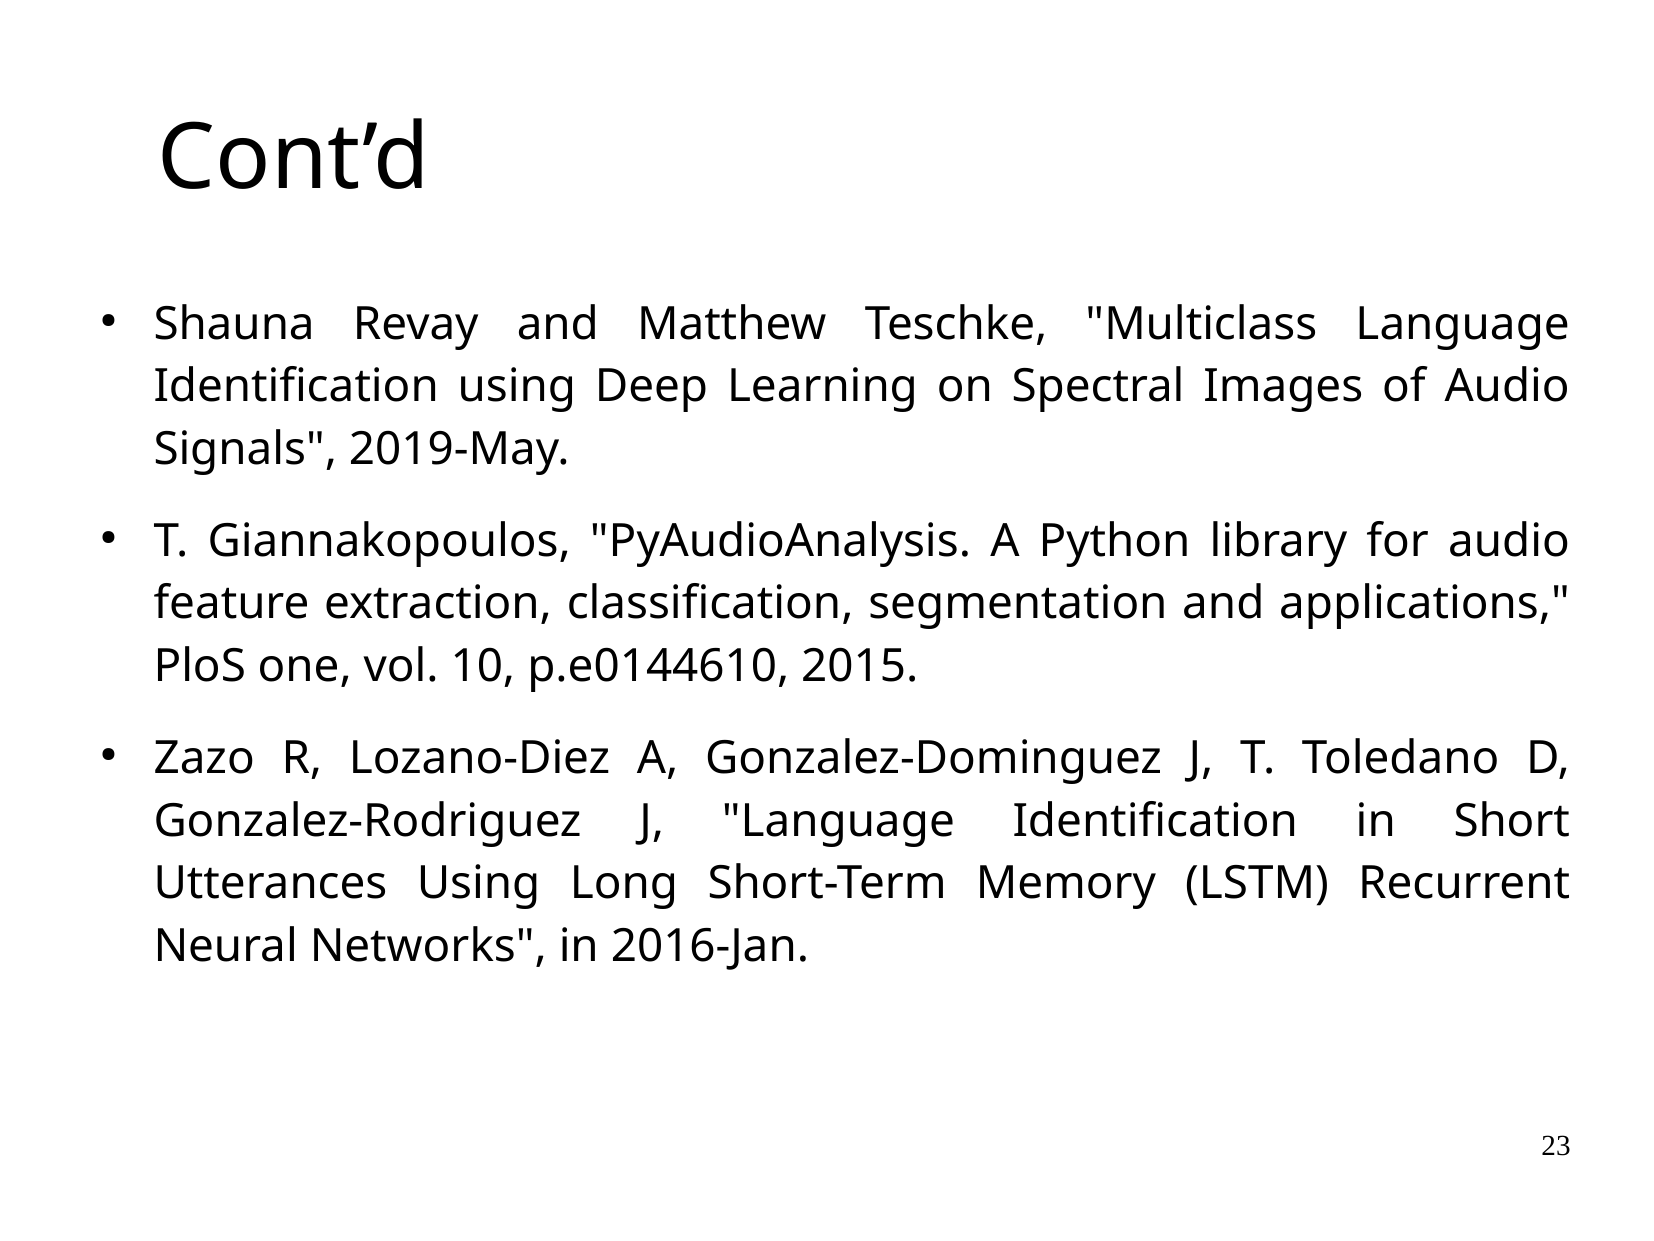

# Cont’d
Shauna Revay and Matthew Teschke, "Multiclass Language Identification using Deep Learning on Spectral Images of Audio Signals", 2019-May.
T. Giannakopoulos, "PyAudioAnalysis. A Python library for audio feature extraction, classification, segmentation and applications," PloS one, vol. 10, p.e0144610, 2015.
Zazo R, Lozano-Diez A, Gonzalez-Dominguez J, T. Toledano D, Gonzalez-Rodriguez J, "Language Identification in Short Utterances Using Long Short-Term Memory (LSTM) Recurrent Neural Networks", in 2016-Jan.
23